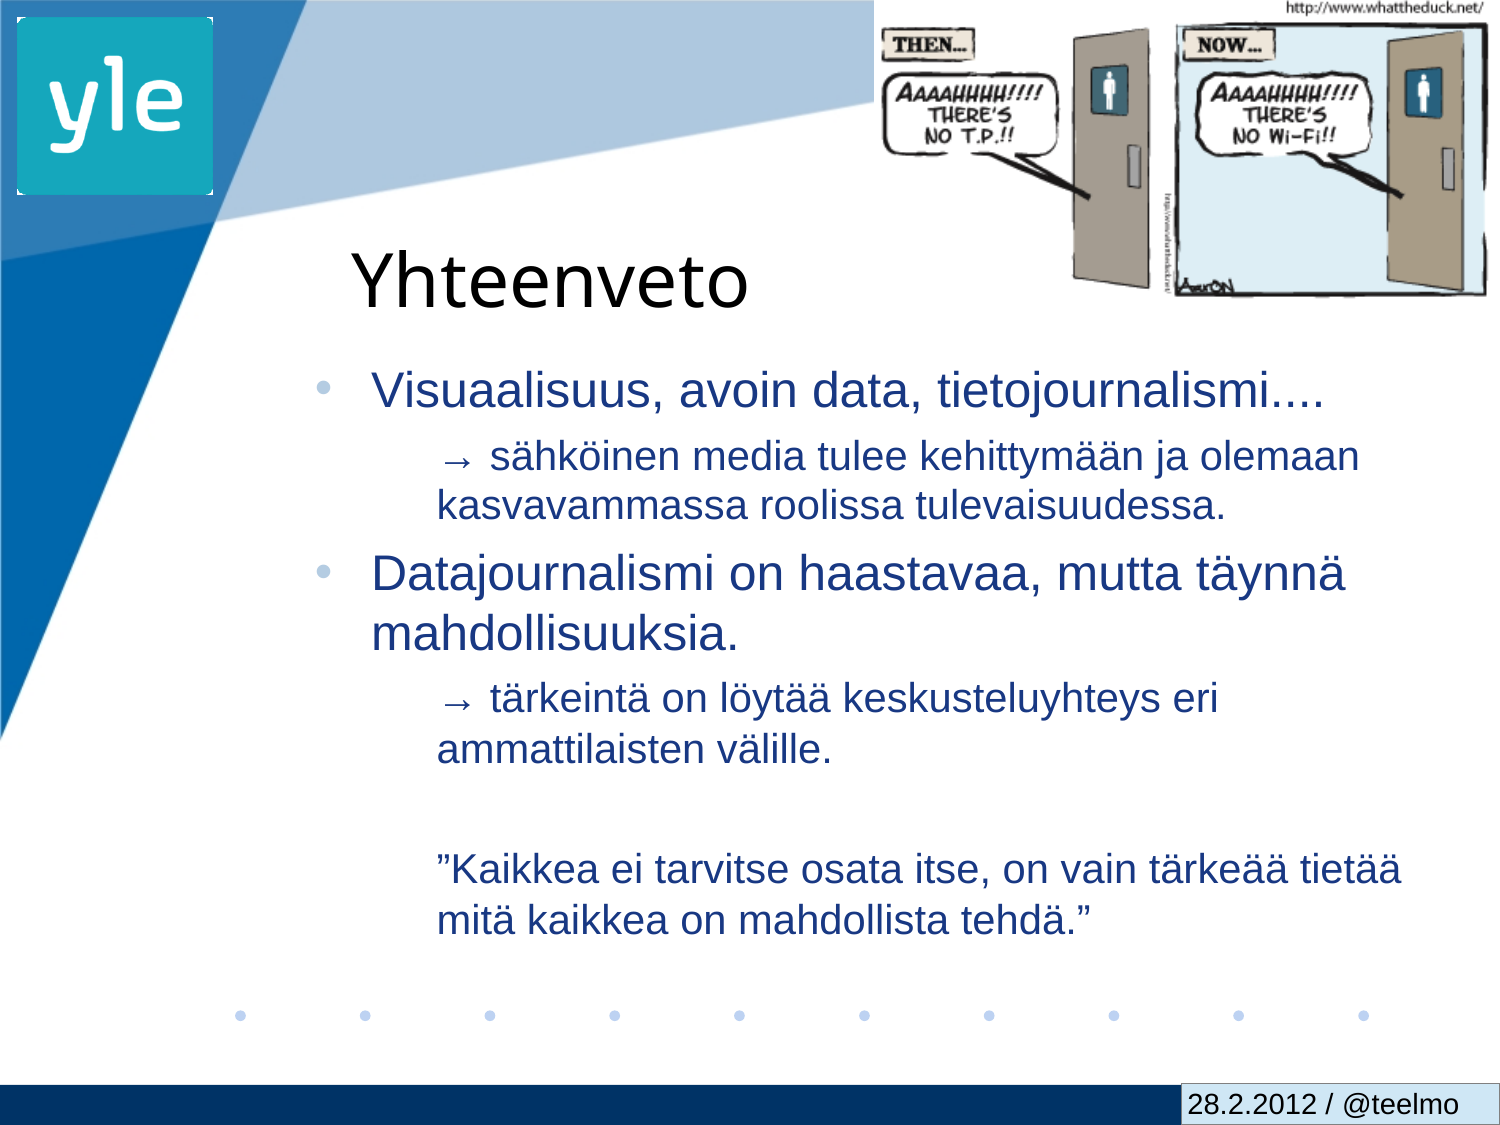

# Yhteenveto
Visuaalisuus, avoin data, tietojournalismi....
→ sähköinen media tulee kehittymään ja olemaan kasvavammassa roolissa tulevaisuudessa.
Datajournalismi on haastavaa, mutta täynnä mahdollisuuksia.
→ tärkeintä on löytää keskusteluyhteys eri ammattilaisten välille.
”Kaikkea ei tarvitse osata itse, on vain tärkeää tietää mitä kaikkea on mahdollista tehdä.”
28.2.2012 / @teelmo